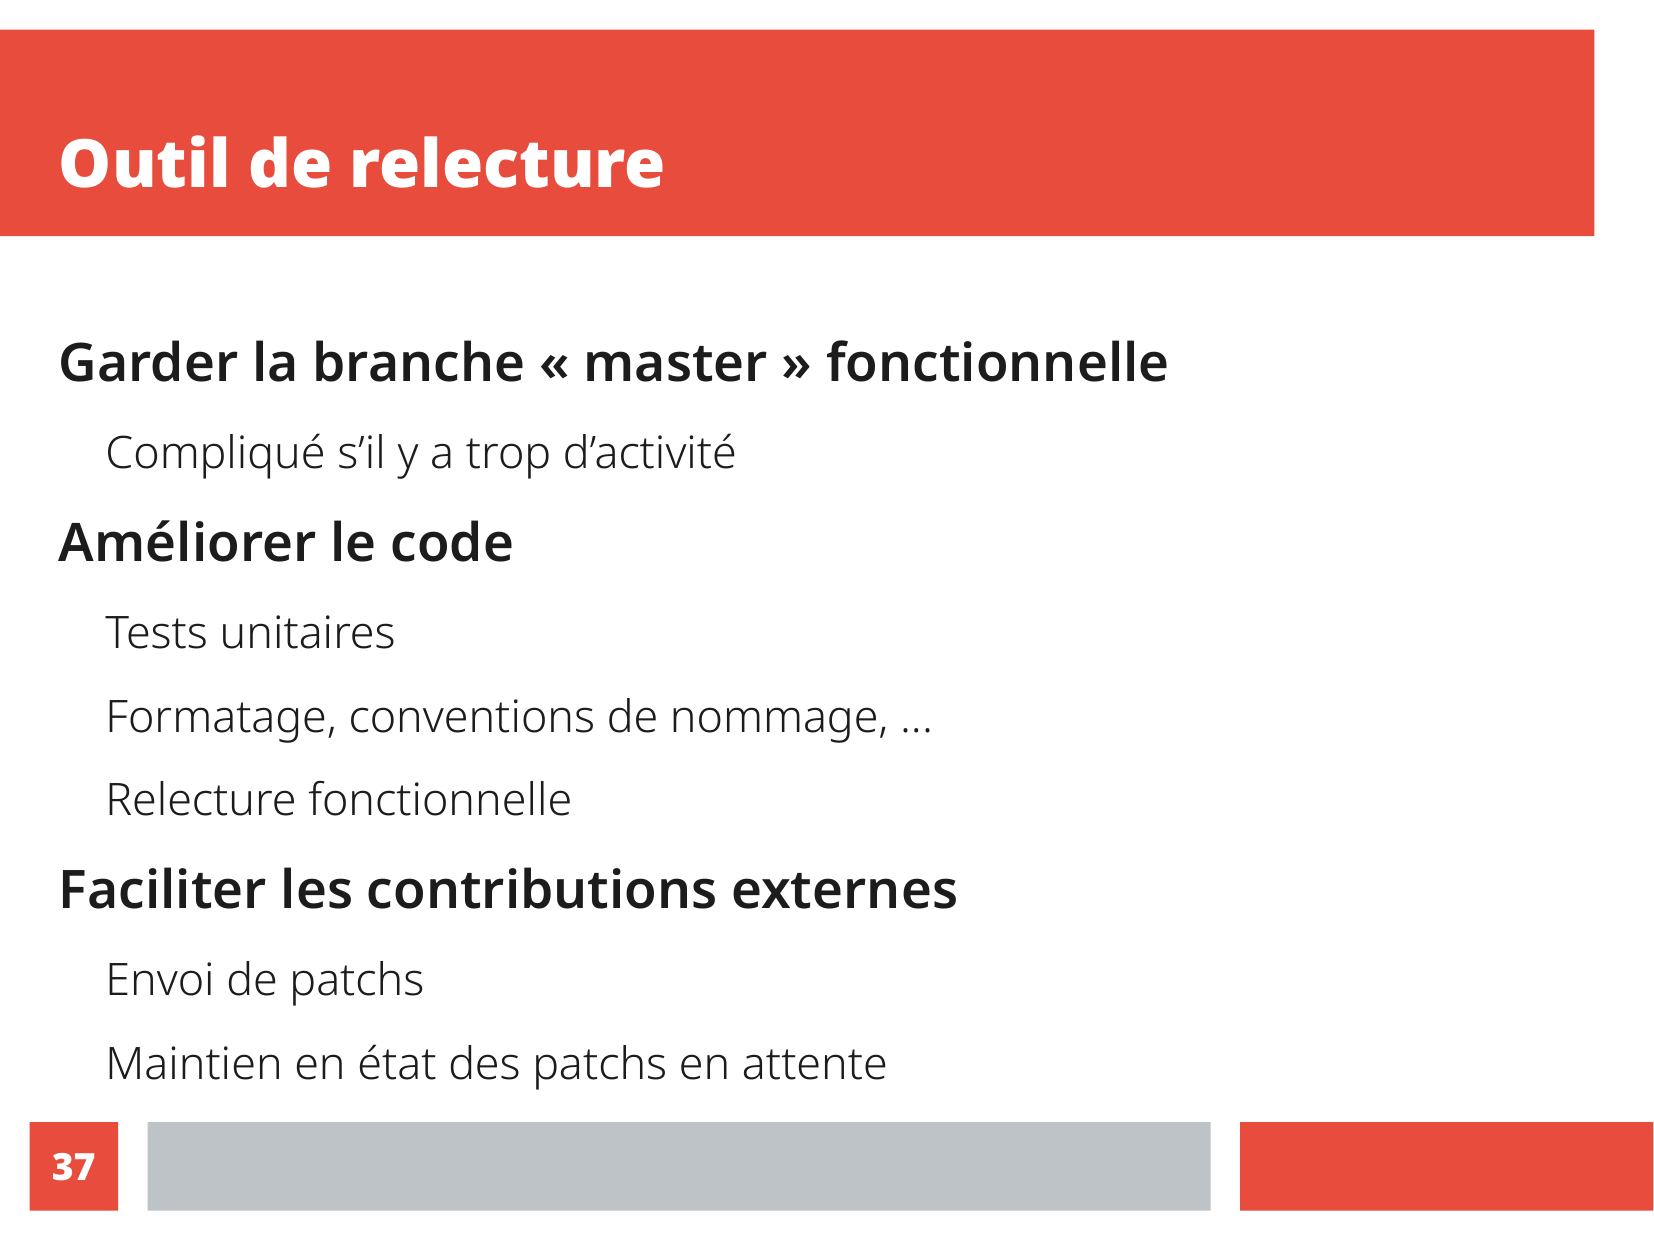

# Outil de relecture
Garder la branche « master » fonctionnelle
Compliqué s’il y a trop d’activité
Améliorer le code
Tests unitaires
Formatage, conventions de nommage, ...
Relecture fonctionnelle
Faciliter les contributions externes
Envoi de patchs
Maintien en état des patchs en attente
37